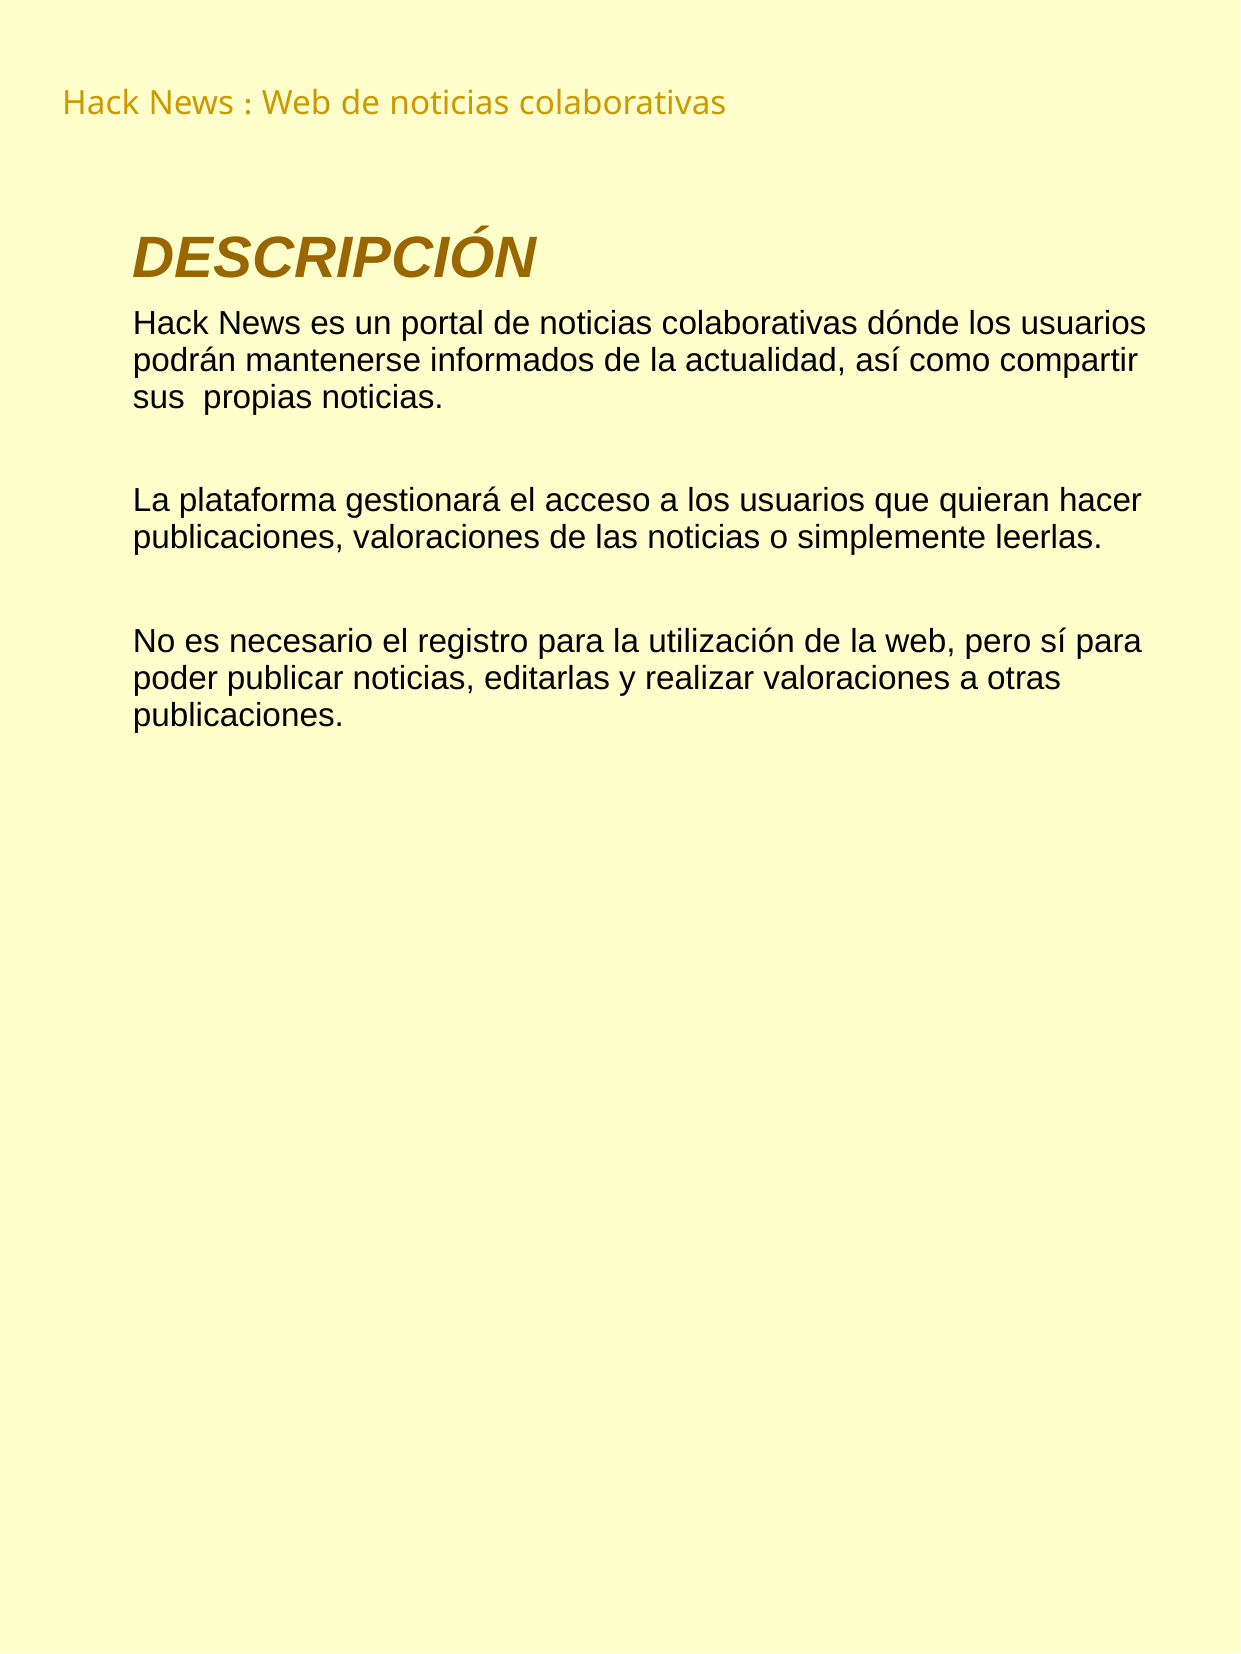

# Hack News : Web de noticias colaborativas
DESCRIPCIÓN
Hack News es un portal de noticias colaborativas dónde los usuarios podrán mantenerse informados de la actualidad, así como compartir sus propias noticias.
La plataforma gestionará el acceso a los usuarios que quieran hacer publicaciones, valoraciones de las noticias o simplemente leerlas.
No es necesario el registro para la utilización de la web, pero sí para poder publicar noticias, editarlas y realizar valoraciones a otras publicaciones.